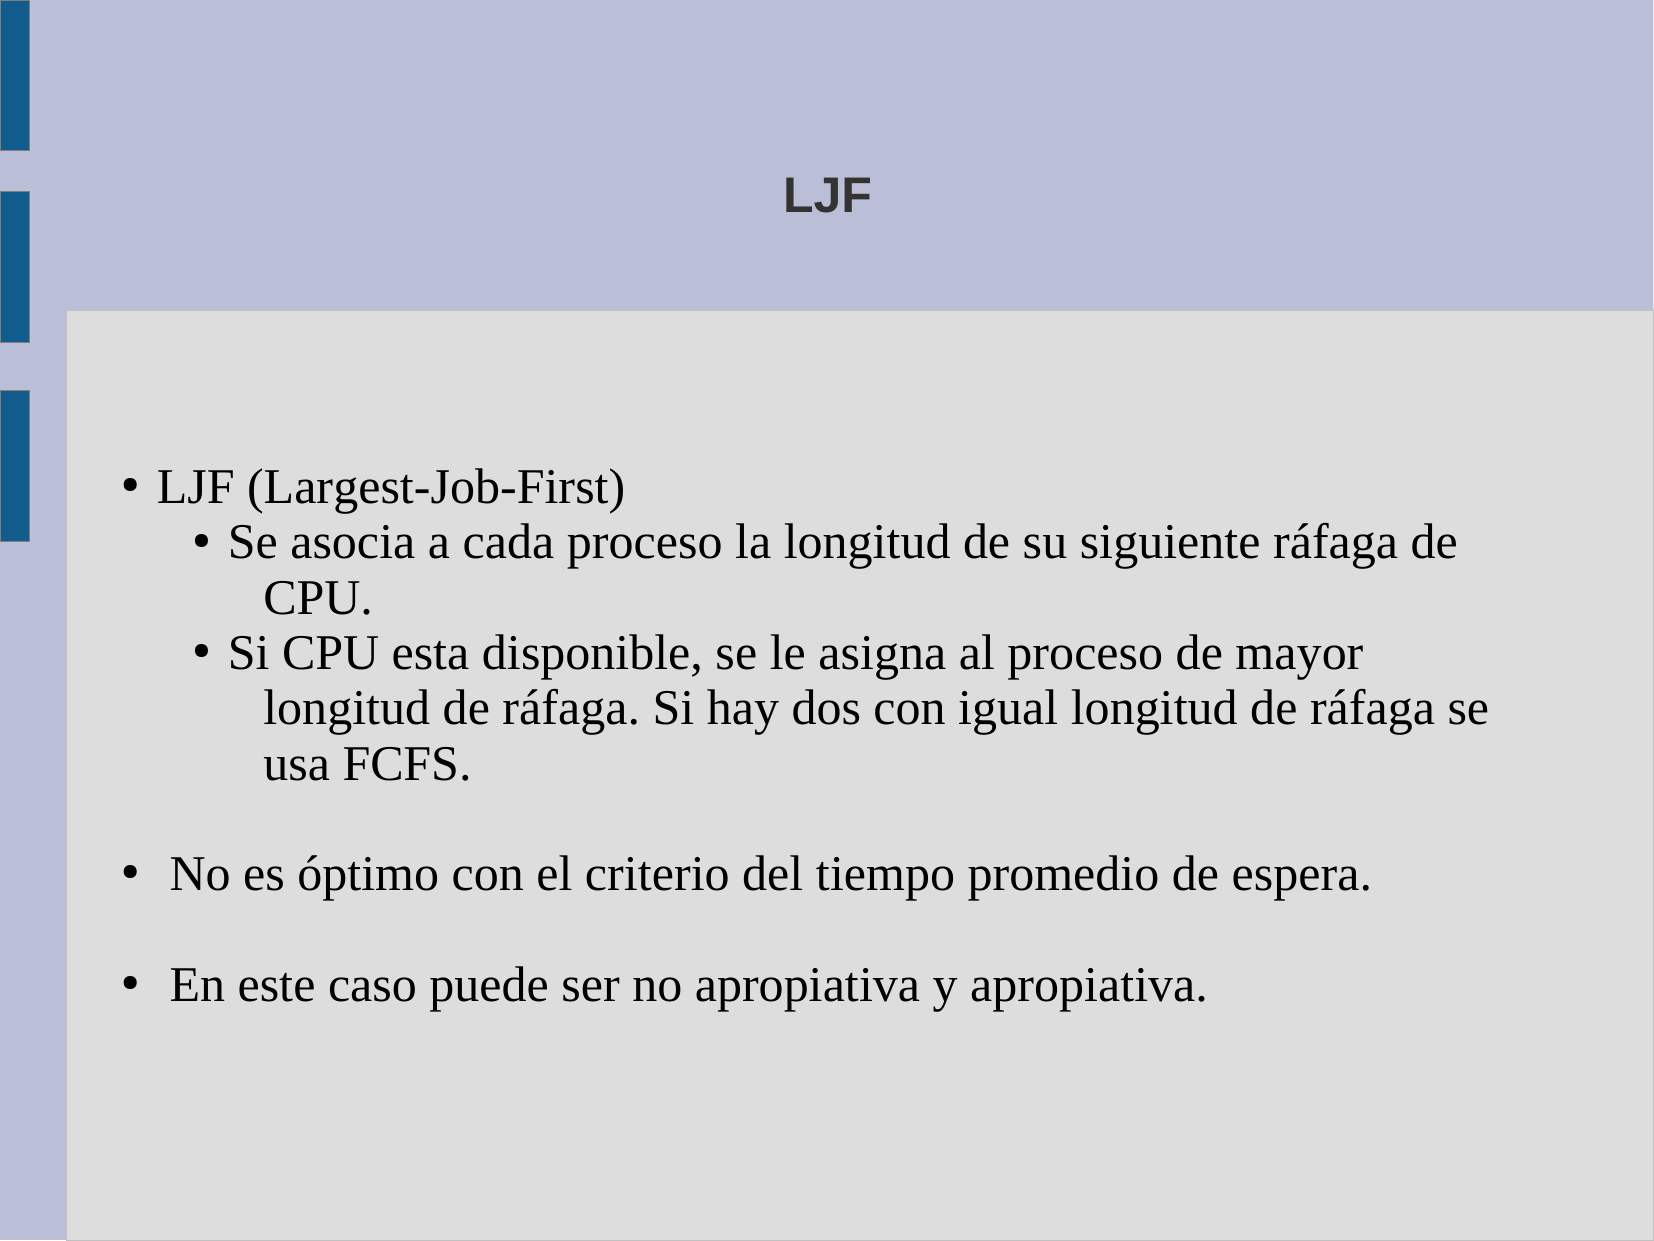

# LJF
LJF (Largest-Job-First)
Se asocia a cada proceso la longitud de su siguiente ráfaga de CPU.
Si CPU esta disponible, se le asigna al proceso de mayor longitud de ráfaga. Si hay dos con igual longitud de ráfaga se usa FCFS.
 No es óptimo con el criterio del tiempo promedio de espera.
 En este caso puede ser no apropiativa y apropiativa.